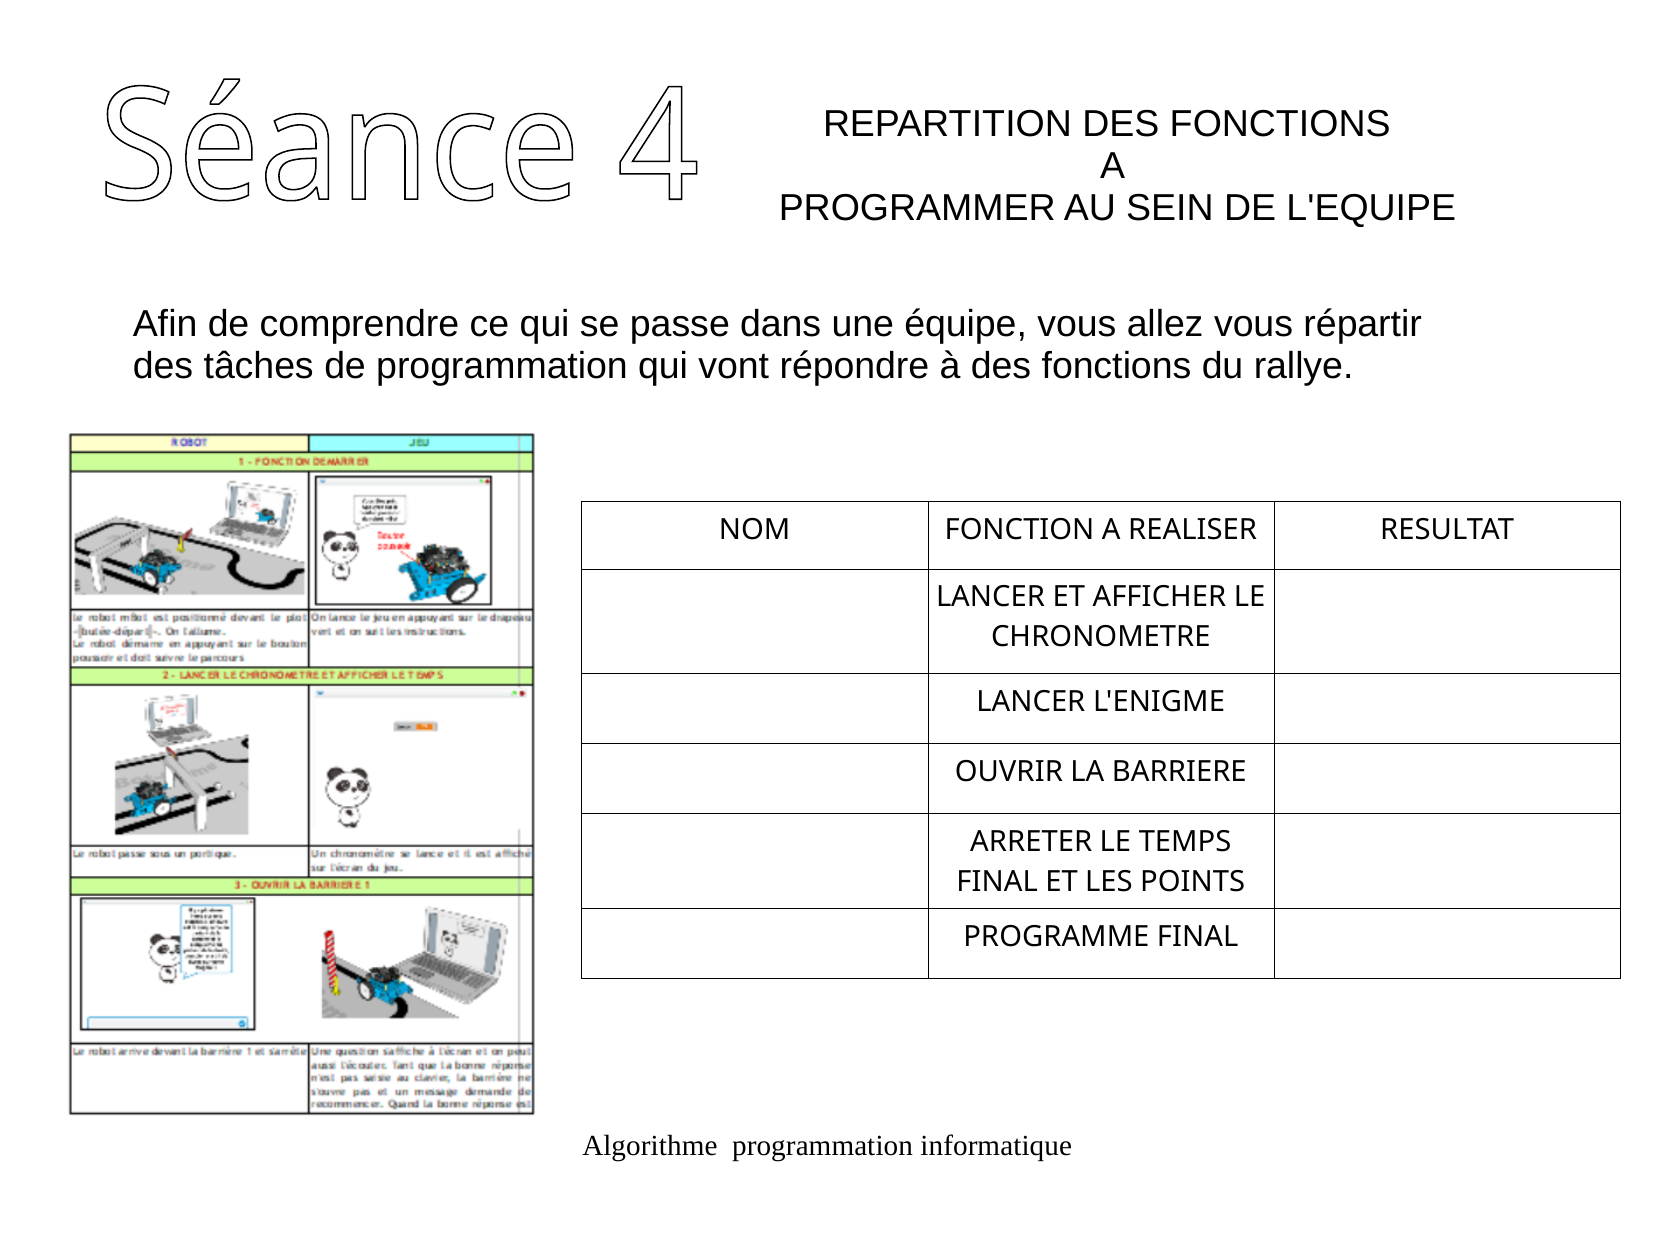

Séance 4
REPARTITION DES FONCTIONS
A
 PROGRAMMER AU SEIN DE L'EQUIPE
Afin de comprendre ce qui se passe dans une équipe, vous allez vous répartir des tâches de programmation qui vont répondre à des fonctions du rallye.
| NOM | FONCTION A REALISER | RESULTAT |
| --- | --- | --- |
| | LANCER ET AFFICHER LE CHRONOMETRE | |
| | LANCER L'ENIGME | |
| | OUVRIR LA BARRIERE | |
| | ARRETER LE TEMPS FINAL ET LES POINTS | |
| | PROGRAMME FINAL | |
Algorithme programmation informatique